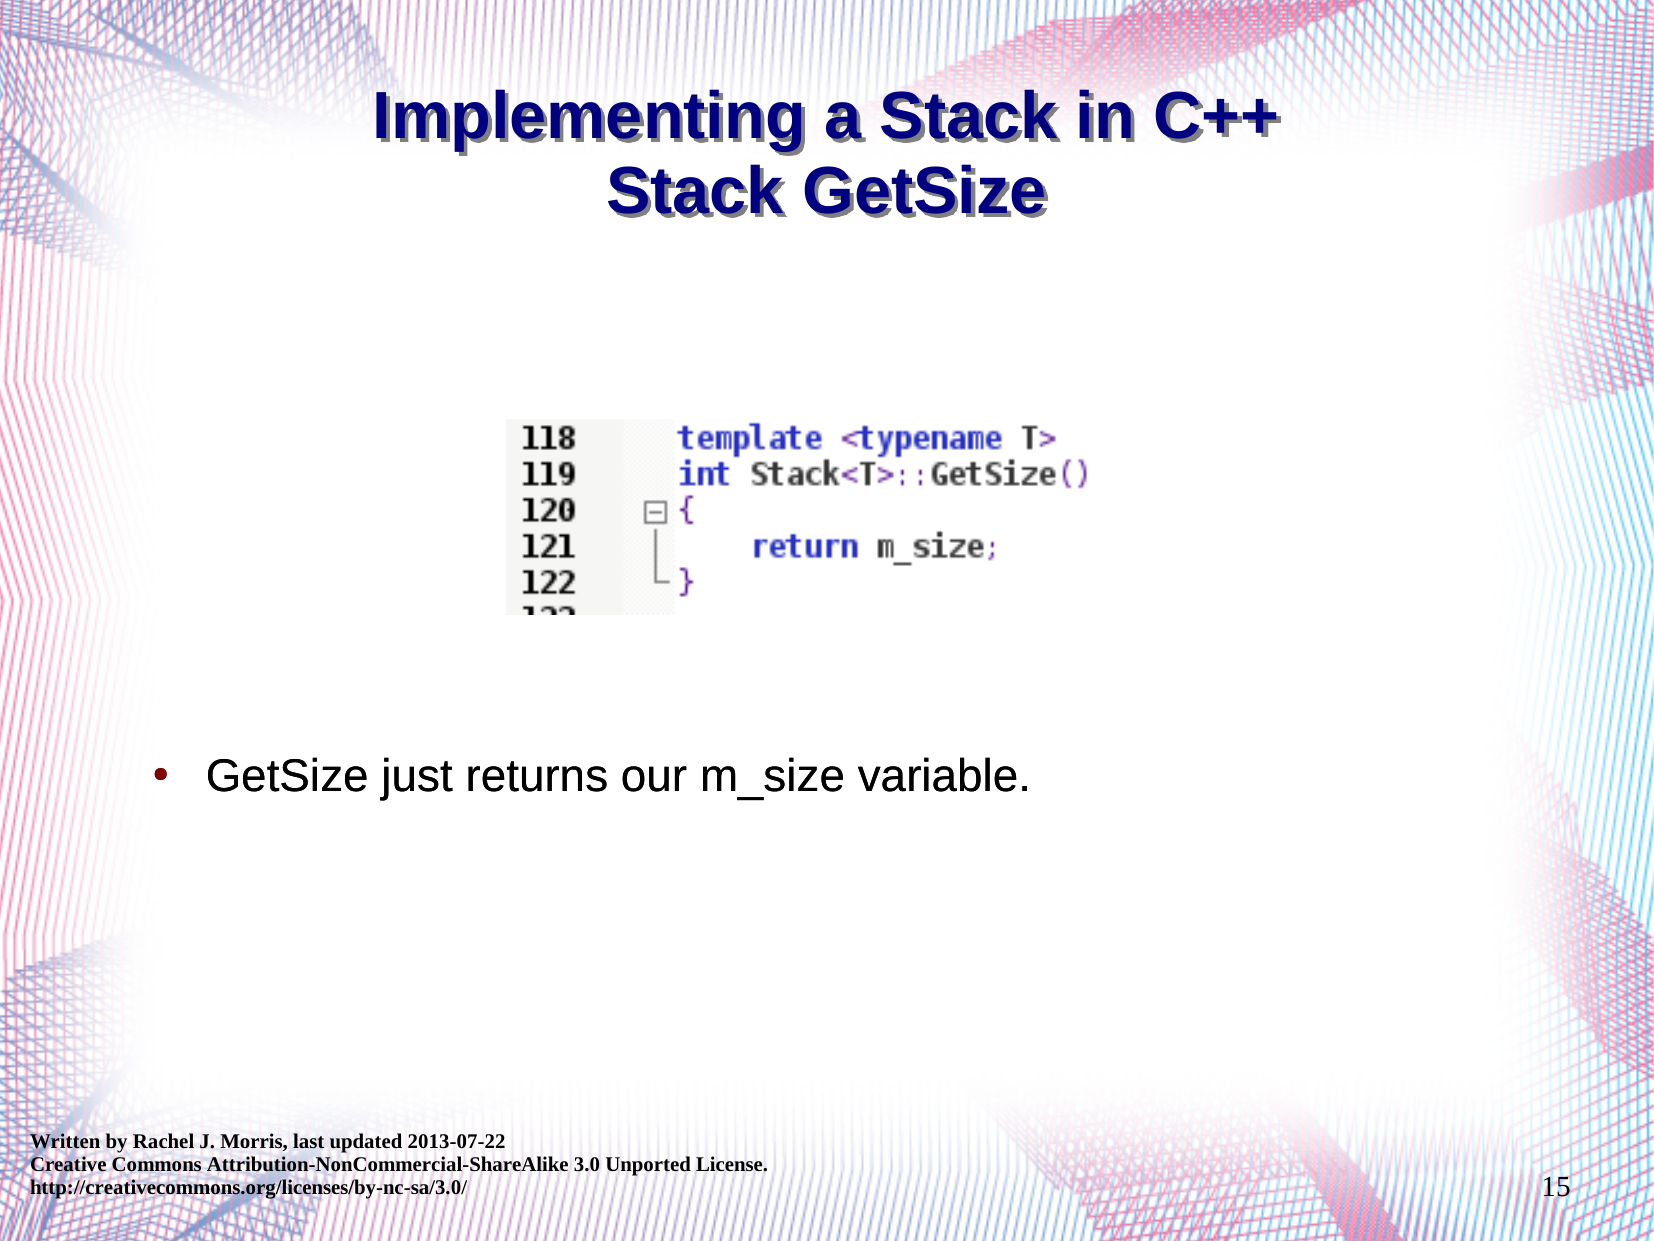

# Implementing a Stack in C++ Stack GetSize
GetSize just returns our m_size variable.
GetSize just returns our m_size variable.
15